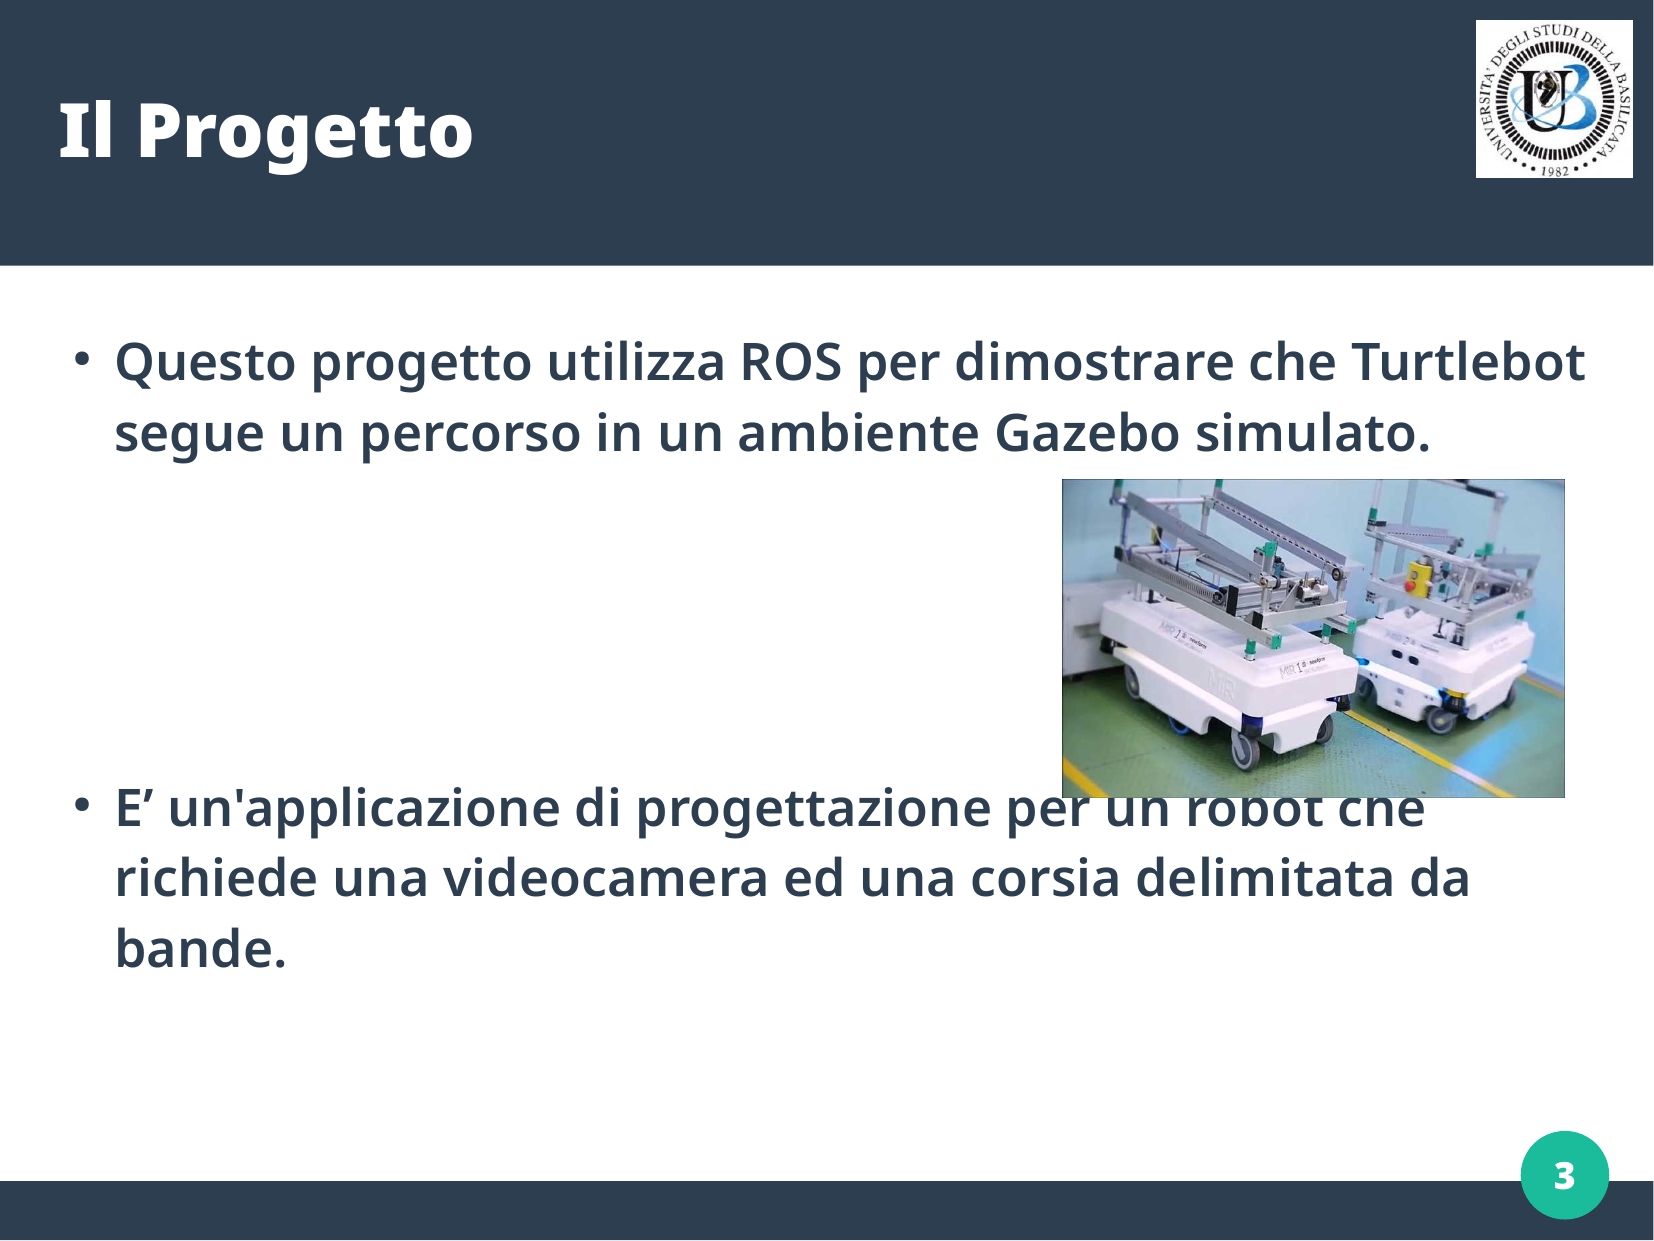

# Il Progetto
Questo progetto utilizza ROS per dimostrare che Turtlebot segue un percorso in un ambiente Gazebo simulato.
E’ un'applicazione di progettazione per un robot che richiede una videocamera ed una corsia delimitata da bande.
3